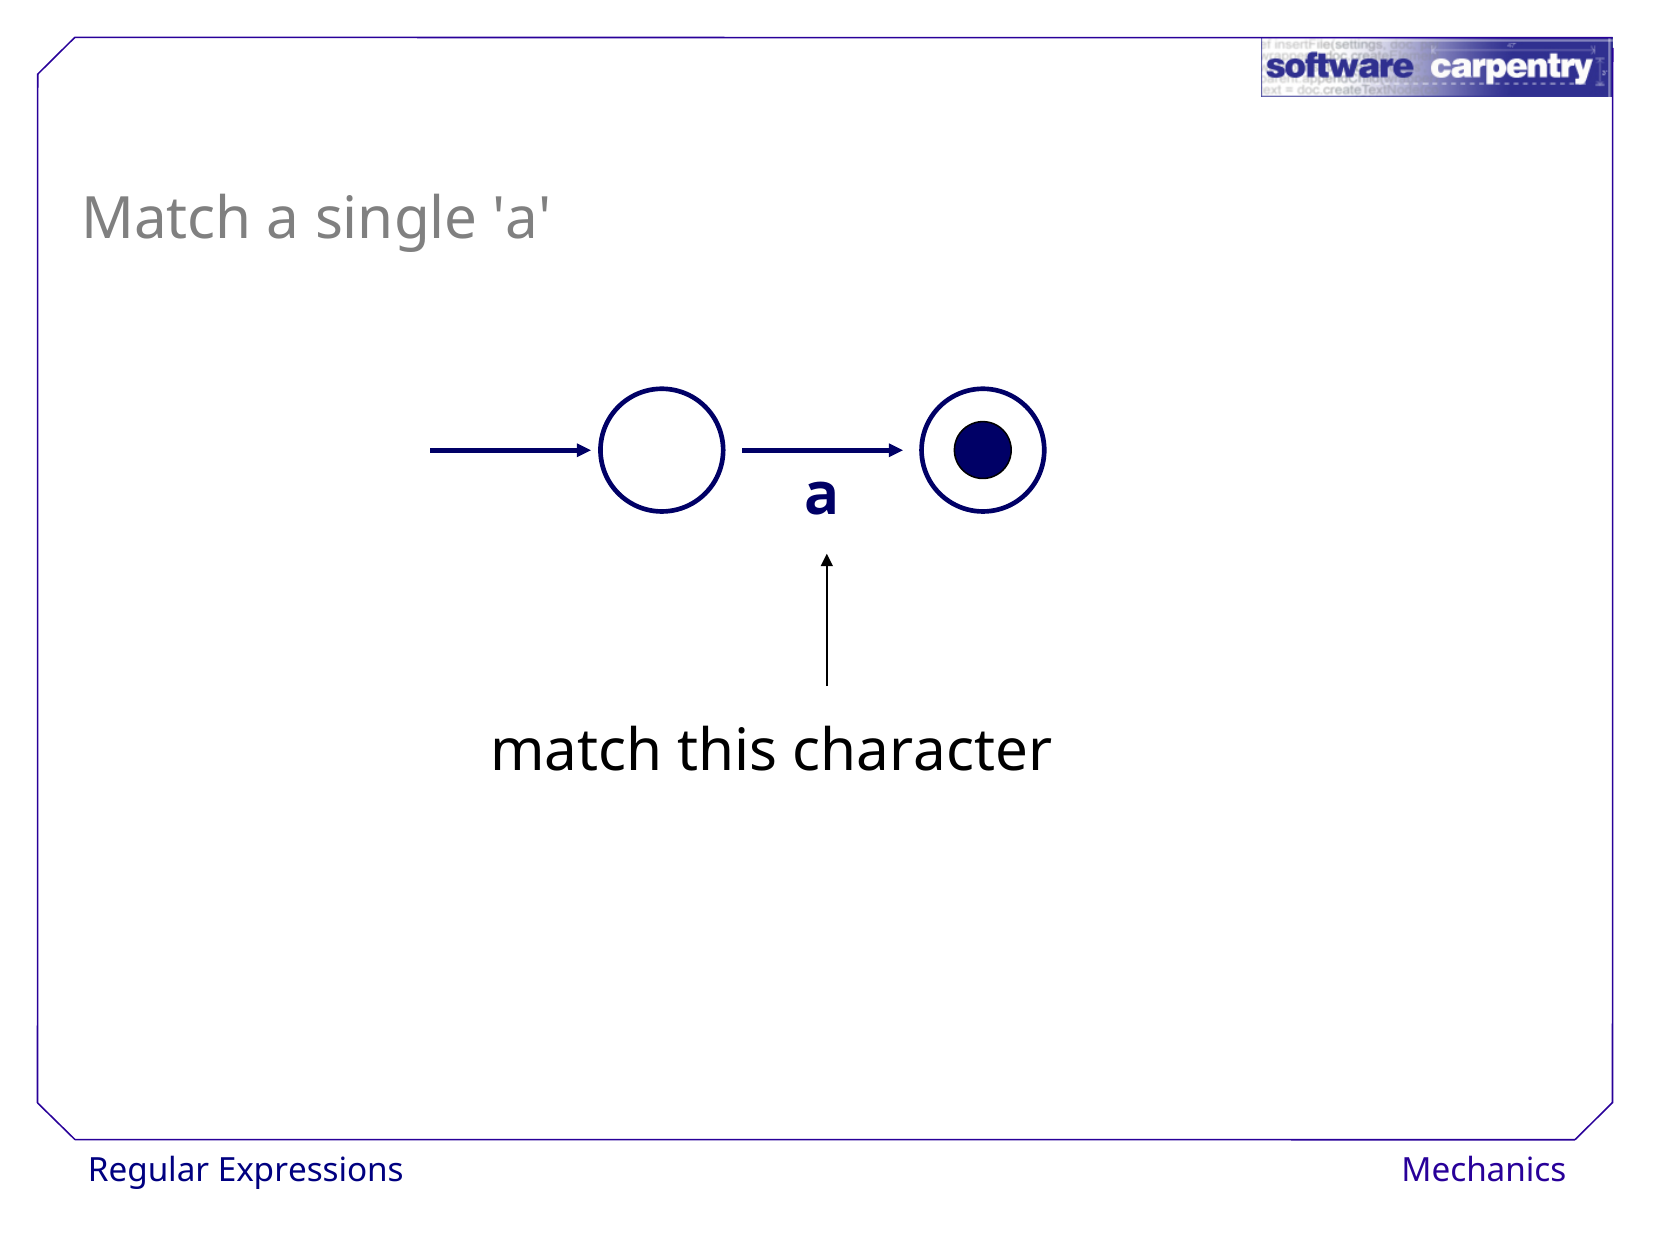

Match a single 'a'
a
match this character